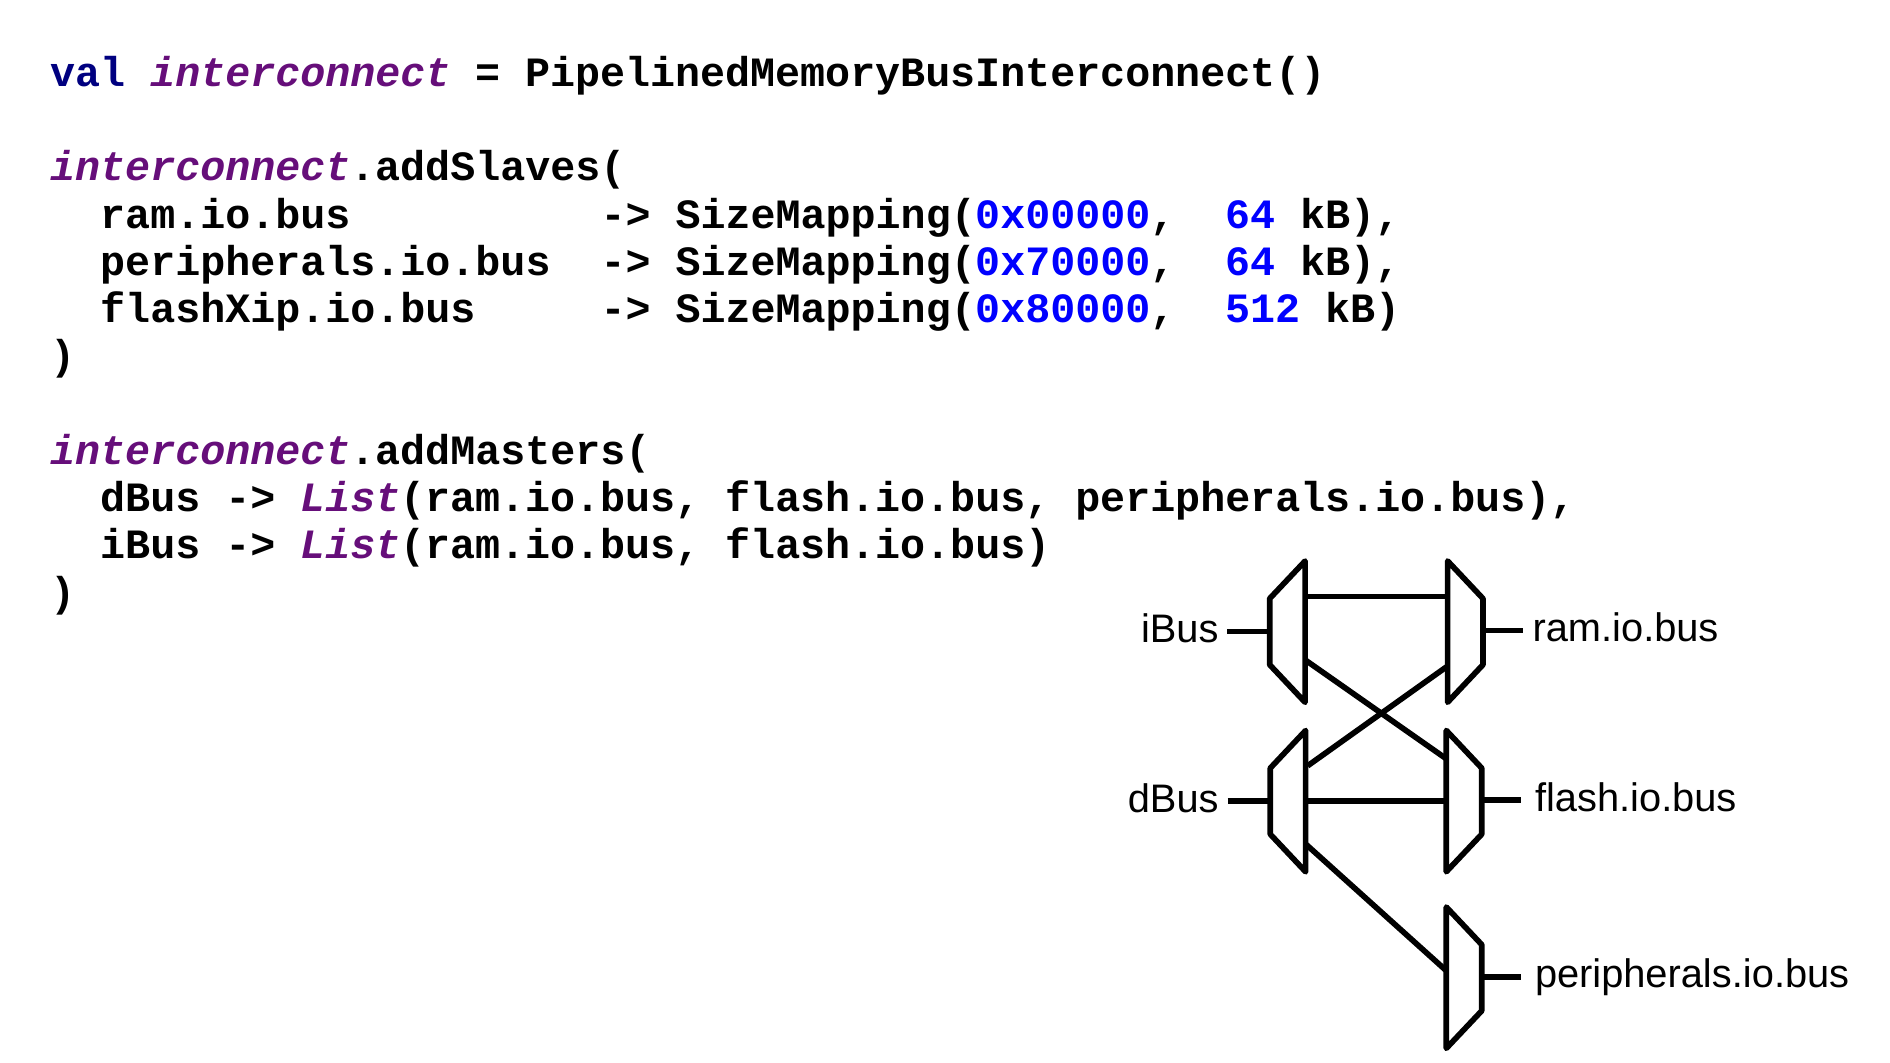

val interconnect = PipelinedMemoryBusInterconnect()
interconnect.addSlaves(
 ram.io.bus -> SizeMapping(0x00000, 64 kB),
 peripherals.io.bus -> SizeMapping(0x70000, 64 kB),
 flashXip.io.bus -> SizeMapping(0x80000, 512 kB)
)
interconnect.addMasters(
 dBus -> List(ram.io.bus, flash.io.bus, peripherals.io.bus),
 iBus -> List(ram.io.bus, flash.io.bus)
)